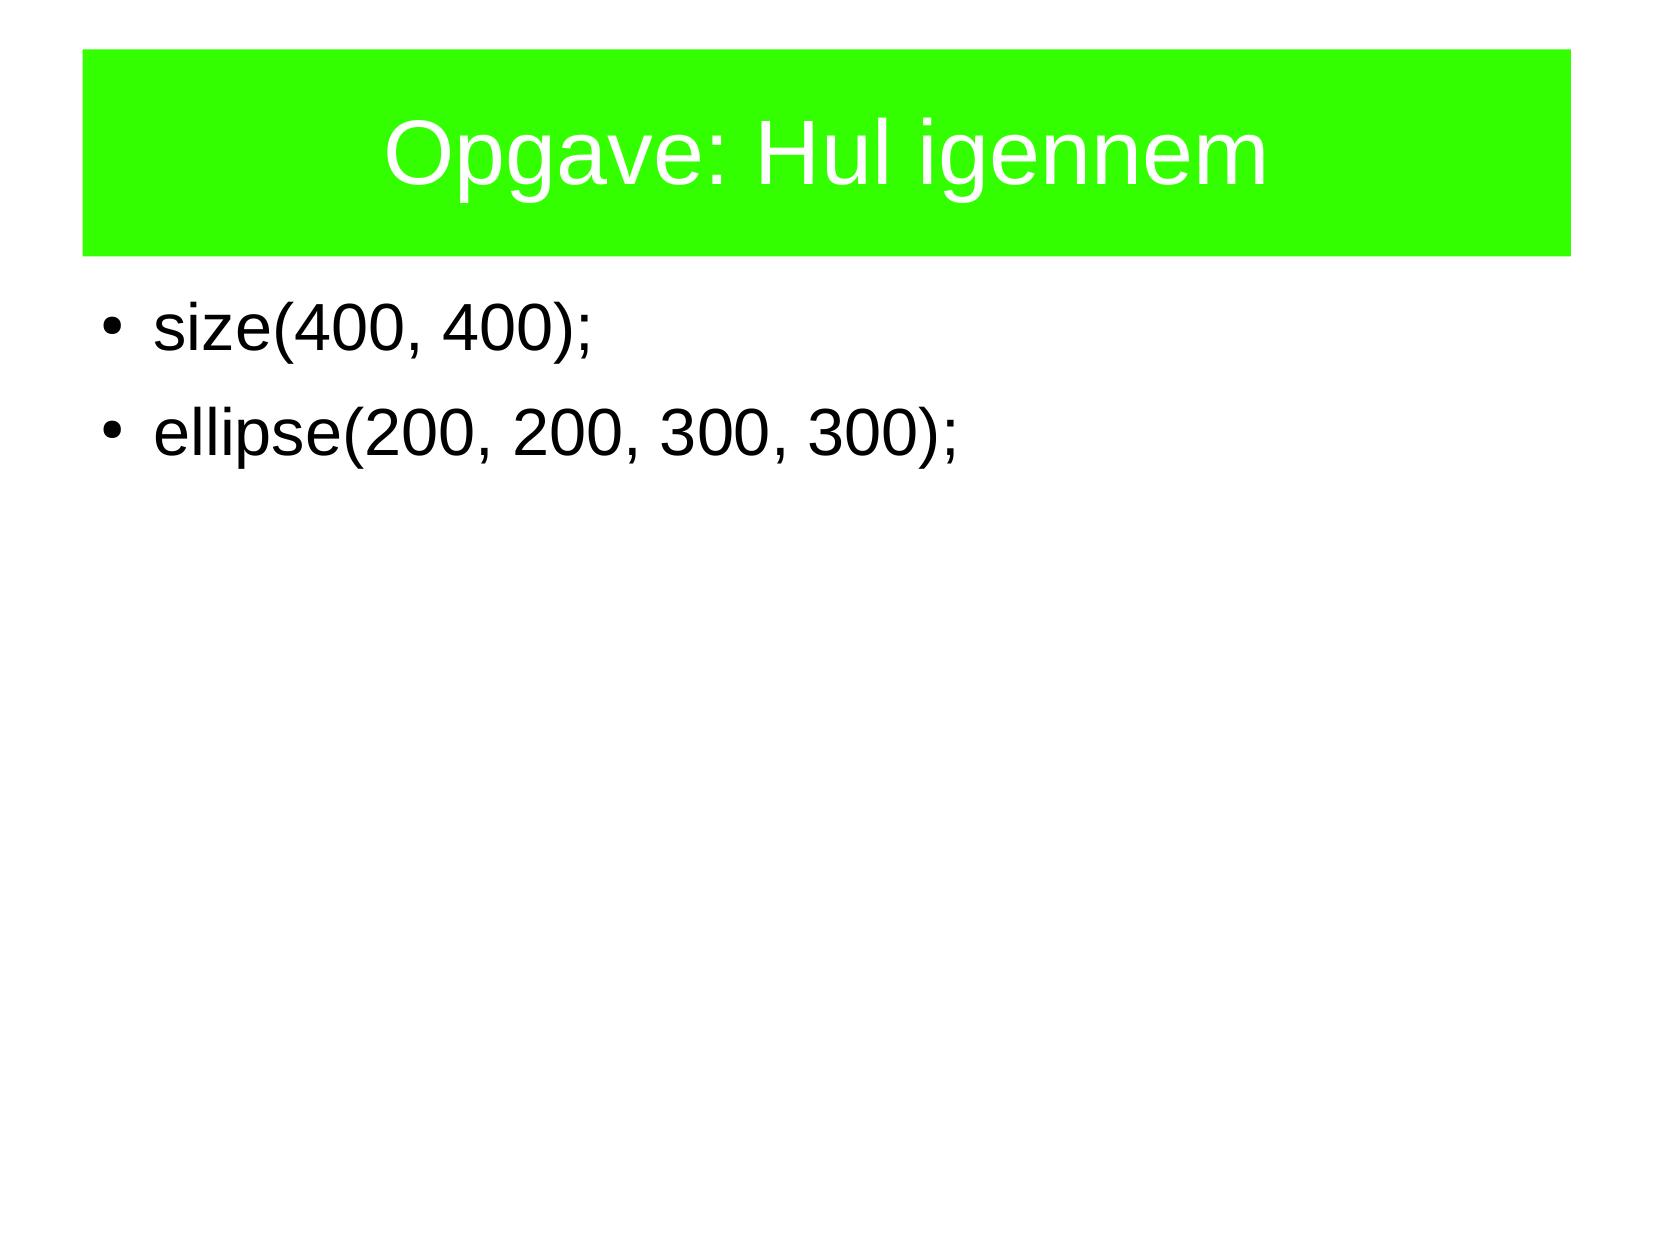

# Opgave: Hul igennem
size(400, 400);
ellipse(200, 200, 300, 300);